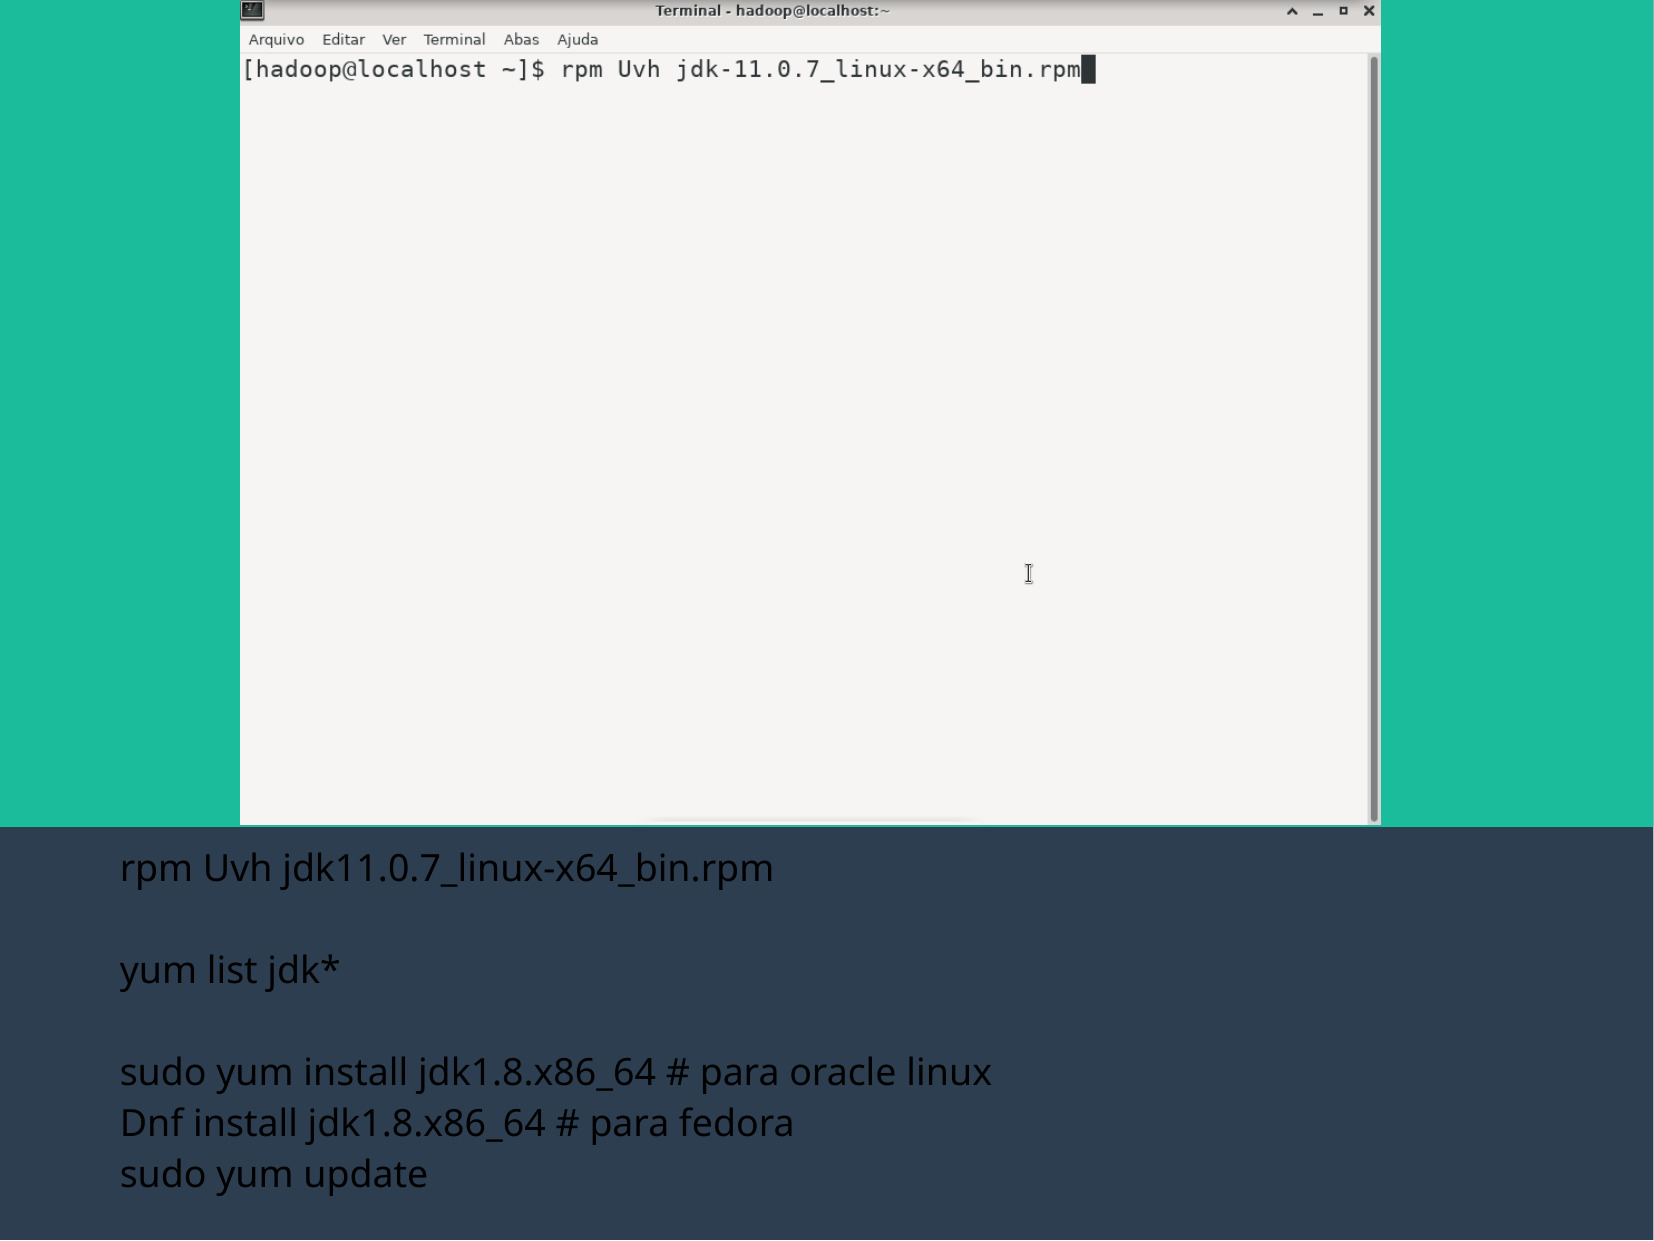

rpm Uvh jdk11.0.7_linux-x64_bin.rpm
yum list jdk*
sudo yum install jdk1.8.x86_64 # para oracle linux
Dnf install jdk1.8.x86_64 # para fedora
sudo yum update